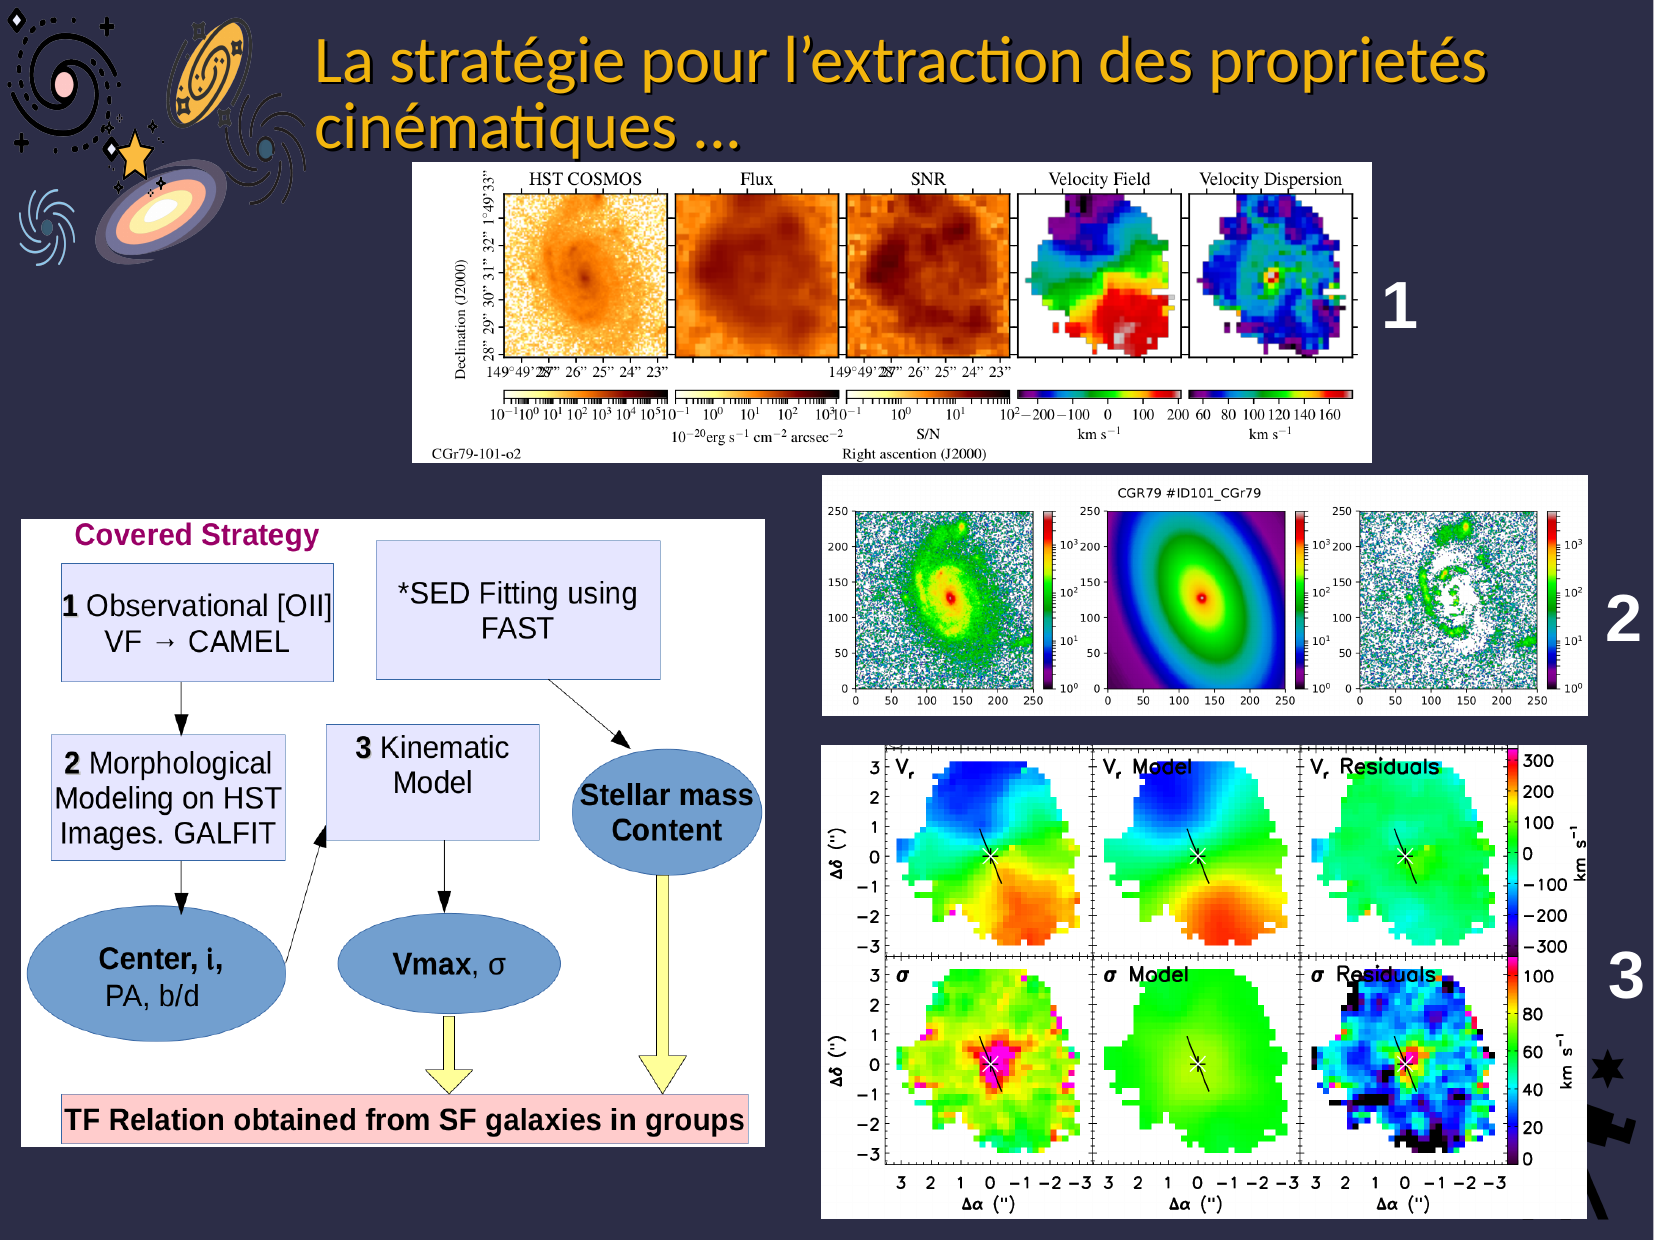

La stratégie pour l’extraction des proprietés cinématiques ...
1
2
3